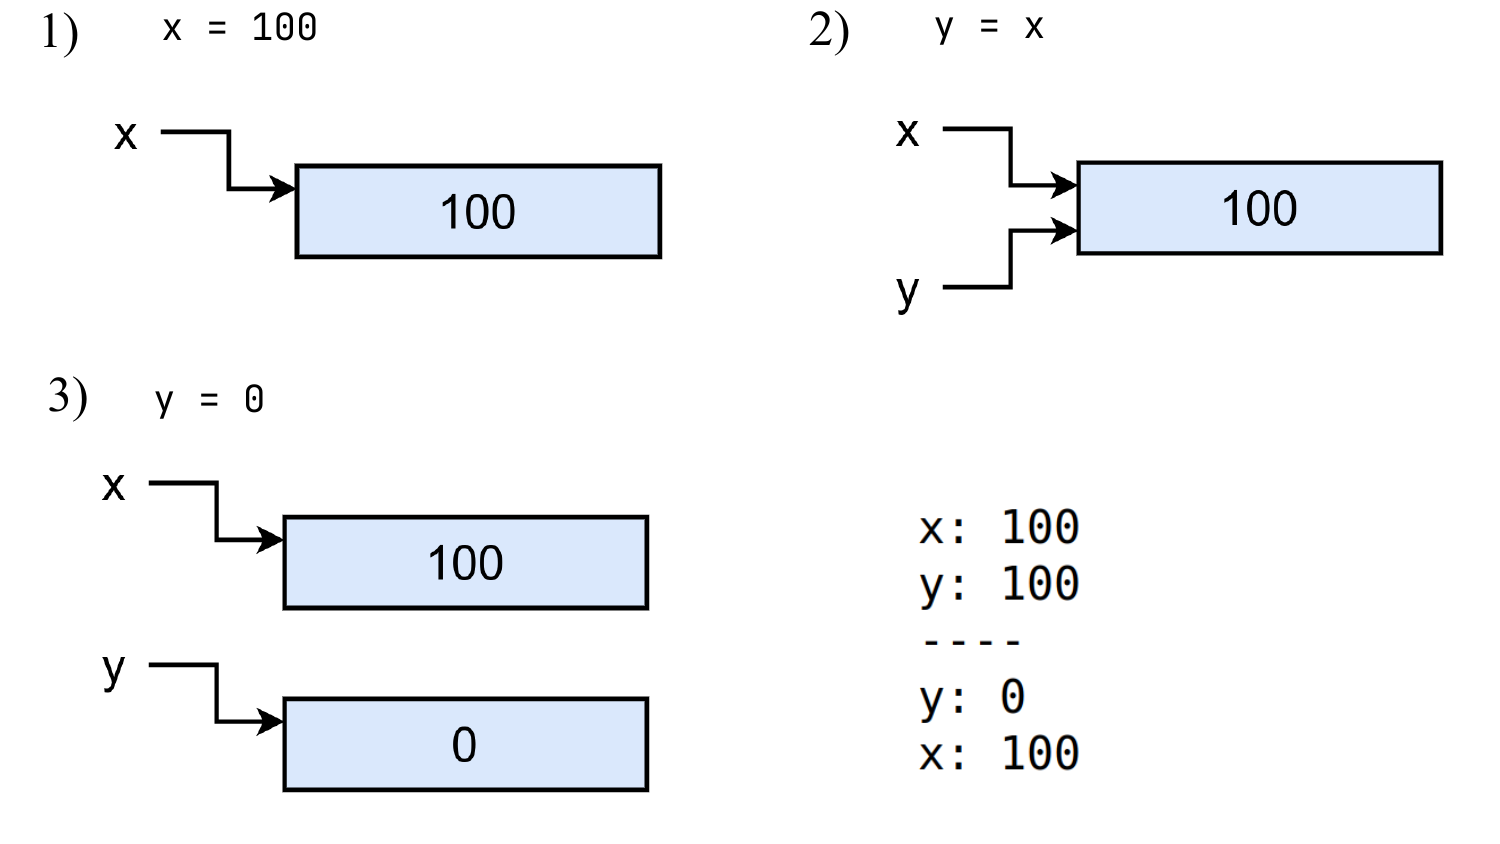

2)
1)
y = x
x = 100
3)
y = 0